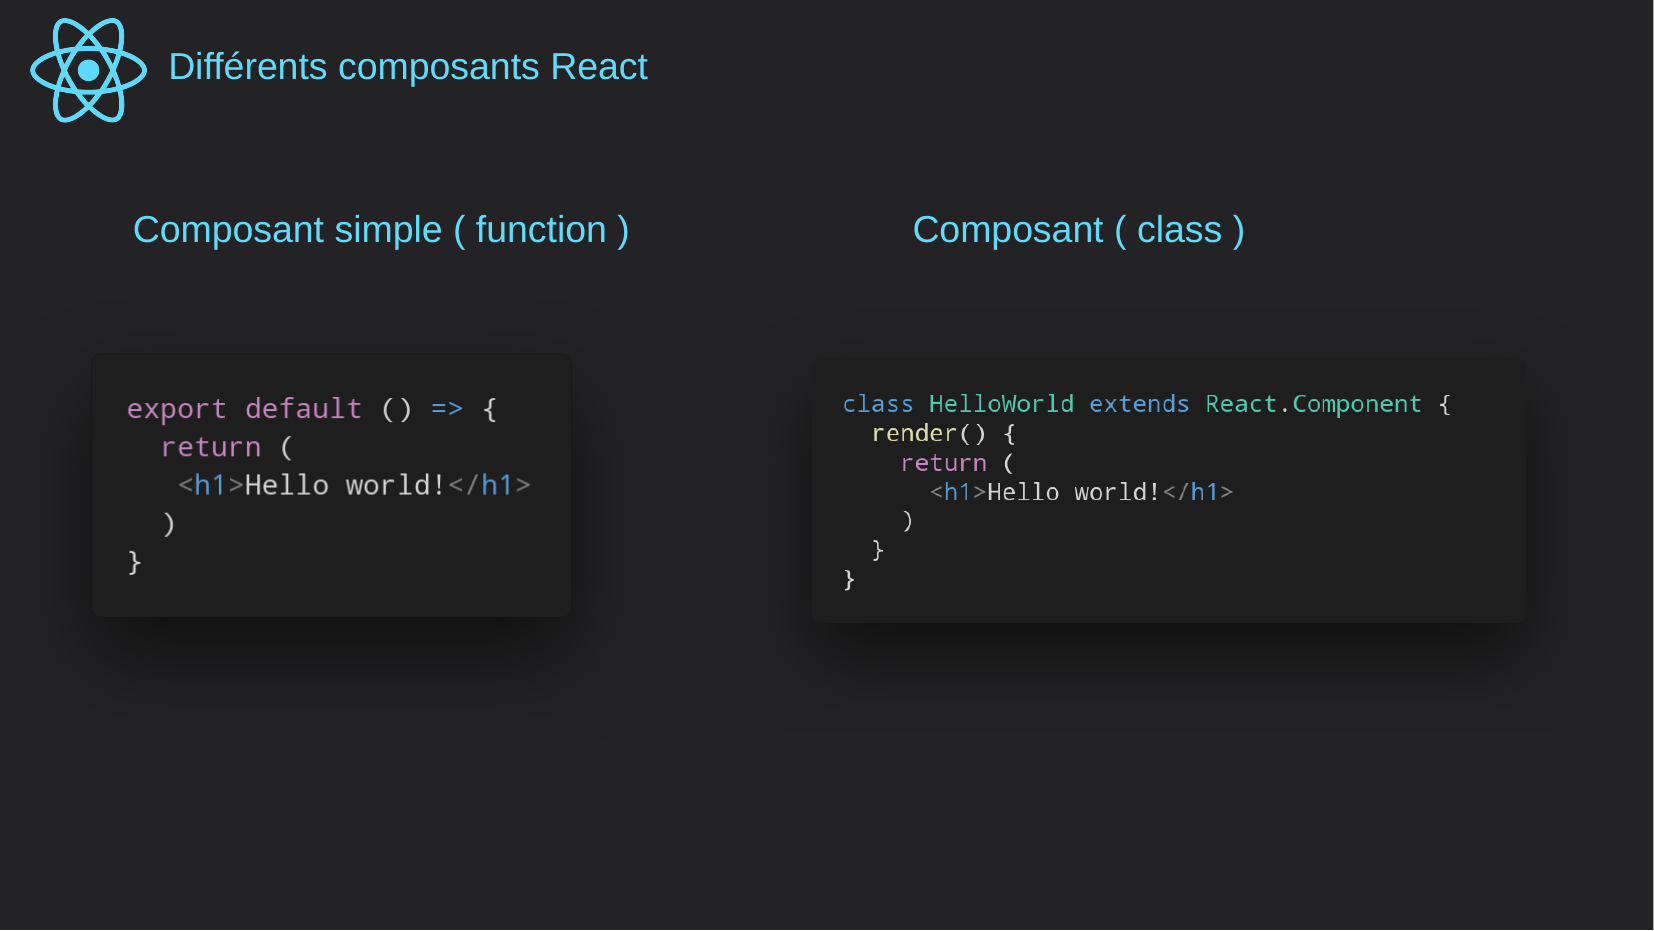

Différents composants React
Composant simple ( function )
Composant ( class )